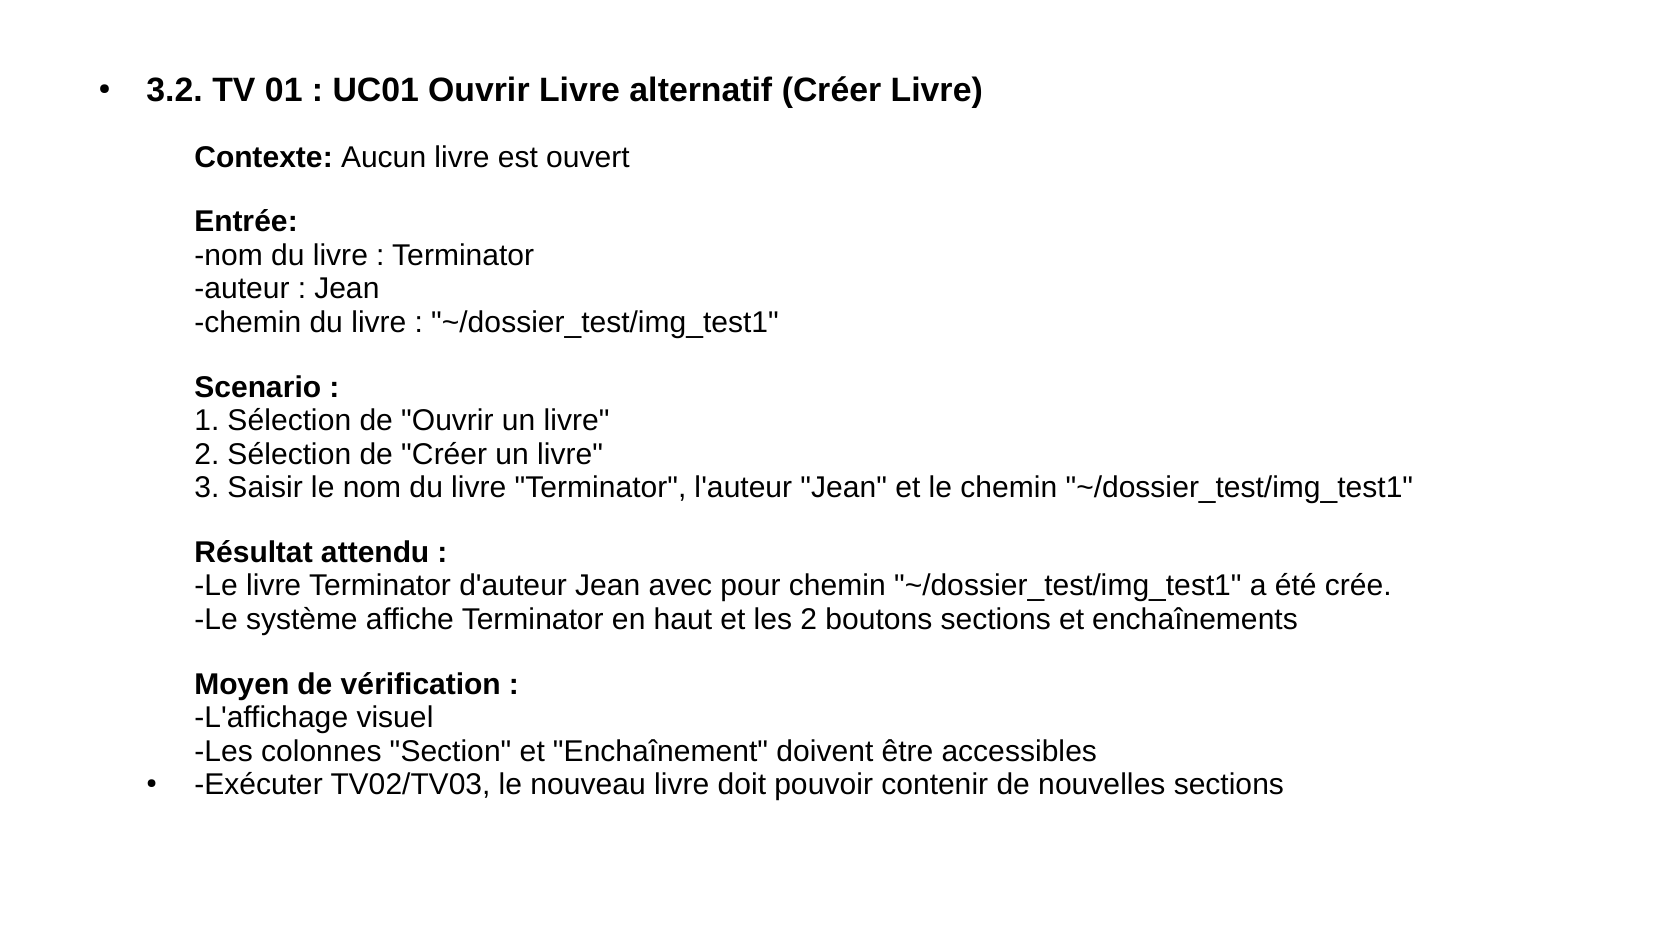

# 3.2. TV 01 : UC01 Ouvrir Livre alternatif (Créer Livre)
Contexte: Aucun livre est ouvert
Entrée:
-nom du livre : Terminator
-auteur : Jean
-chemin du livre : "~/dossier_test/img_test1"
Scenario :
1. Sélection de "Ouvrir un livre"
2. Sélection de "Créer un livre"
3. Saisir le nom du livre "Terminator", l'auteur "Jean" et le chemin "~/dossier_test/img_test1"
Résultat attendu :
-Le livre Terminator d'auteur Jean avec pour chemin "~/dossier_test/img_test1" a été crée.
-Le système affiche Terminator en haut et les 2 boutons sections et enchaînements
Moyen de vérification :
-L'affichage visuel
-Les colonnes "Section" et "Enchaînement" doivent être accessibles
-Exécuter TV02/TV03, le nouveau livre doit pouvoir contenir de nouvelles sections